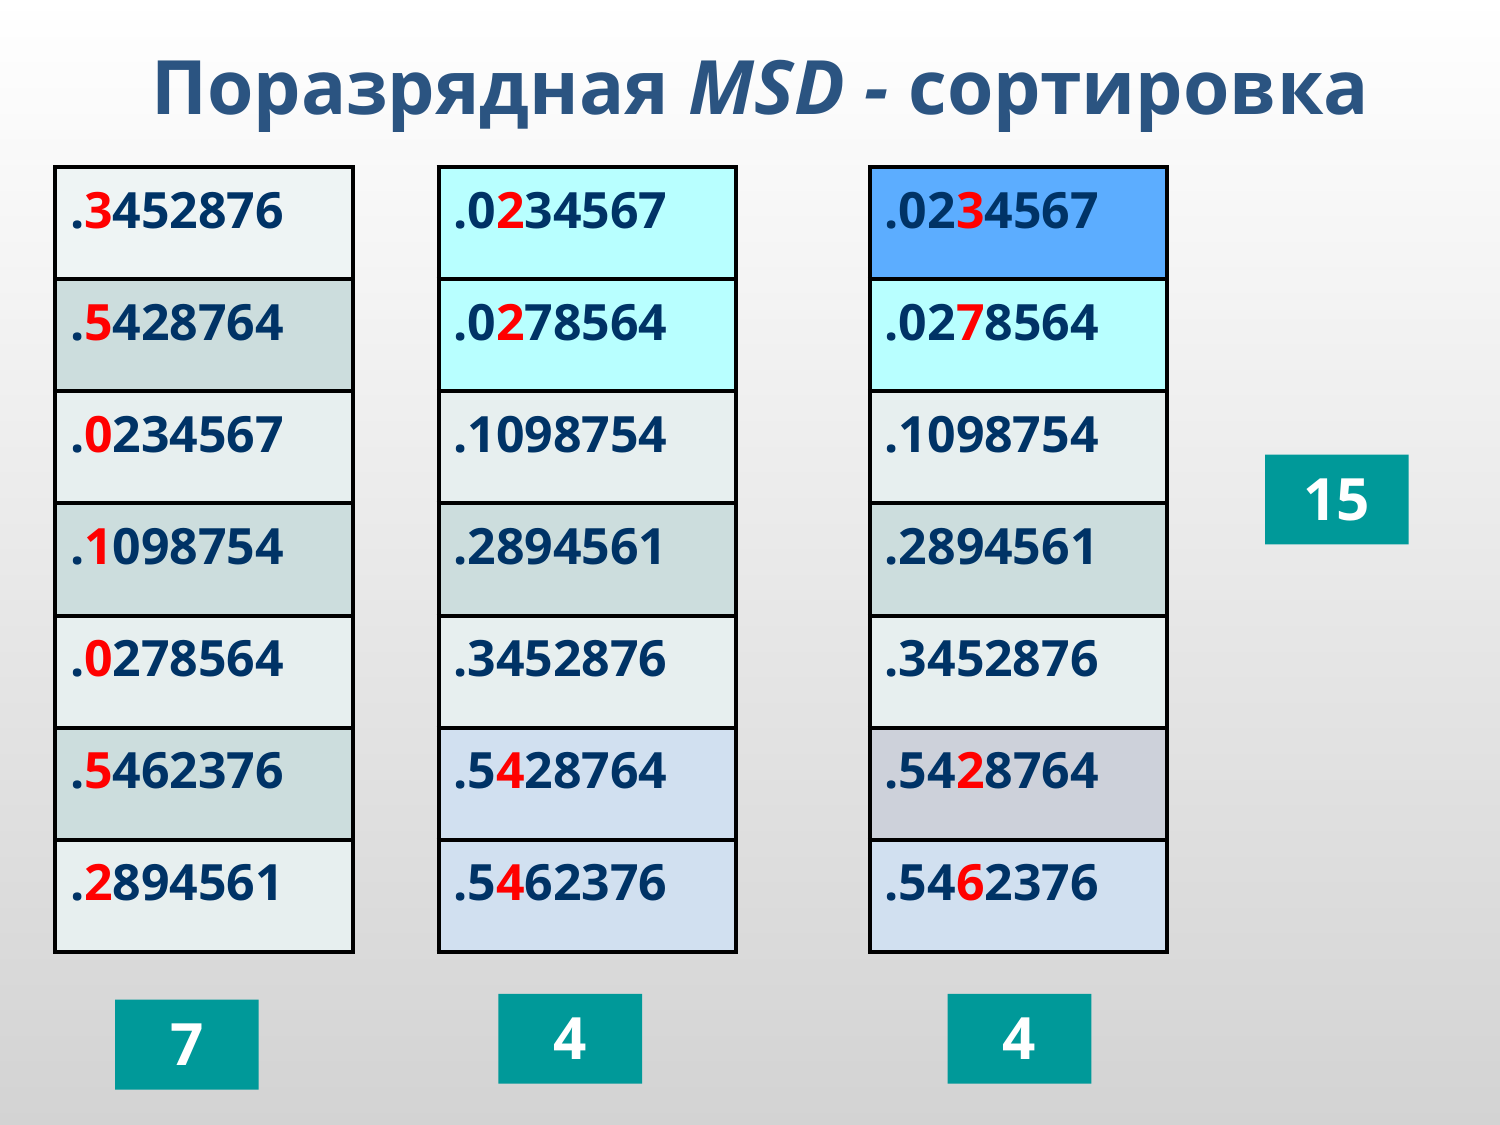

Поразрядная MSD - сортировка
| .3452876 |
| --- |
| .5428764 |
| .0234567 |
| .1098754 |
| .0278564 |
| .5462376 |
| .2894561 |
| .0234567 |
| --- |
| .0278564 |
| .1098754 |
| .2894561 |
| .3452876 |
| .5428764 |
| .5462376 |
| .0234567 |
| --- |
| .0278564 |
| .1098754 |
| .2894561 |
| .3452876 |
| .5428764 |
| .5462376 |
15
4
4
7